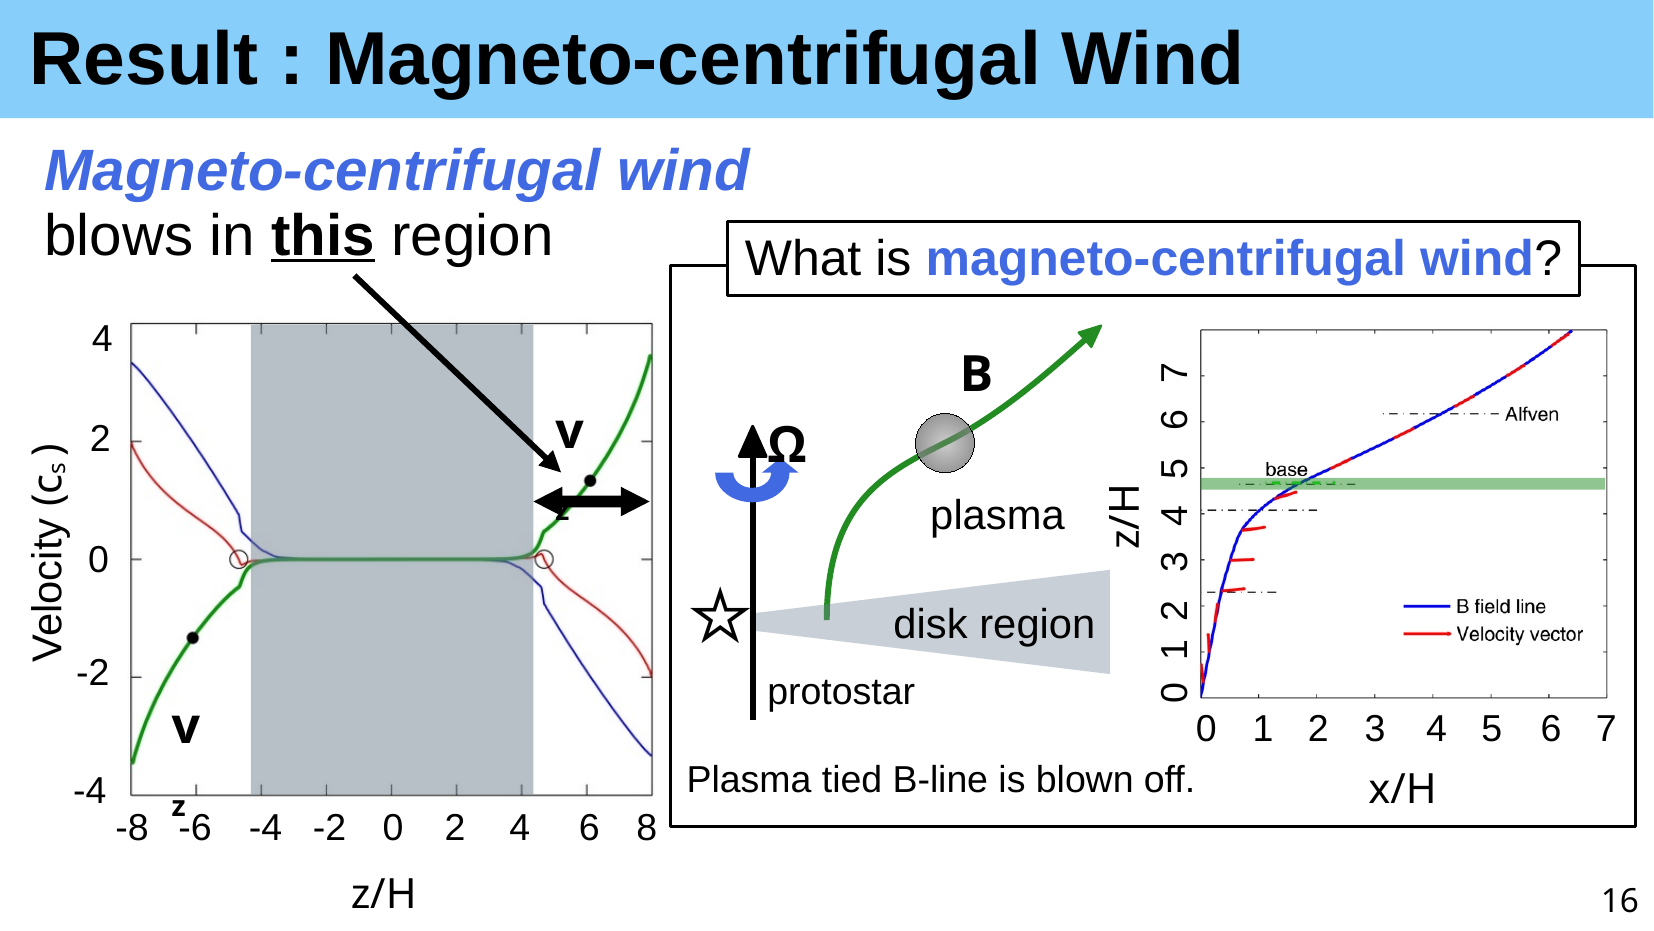

Result : Magneto-centrifugal Wind
Magneto-centrifugal wind
blows in this region
What is magneto-centrifugal wind?
4
B
7
vz
6
Ω
2
5
z/H
plasma
4
Velocity (cs )
0
3
⭐
2
disk region
1
-2
protostar
0
vz
0
1
2
3
4
5
6
7
Plasma tied B-line is blown off.
x/H
-4
-8
-6
-4
-2
0
2
4
6
8
z/H